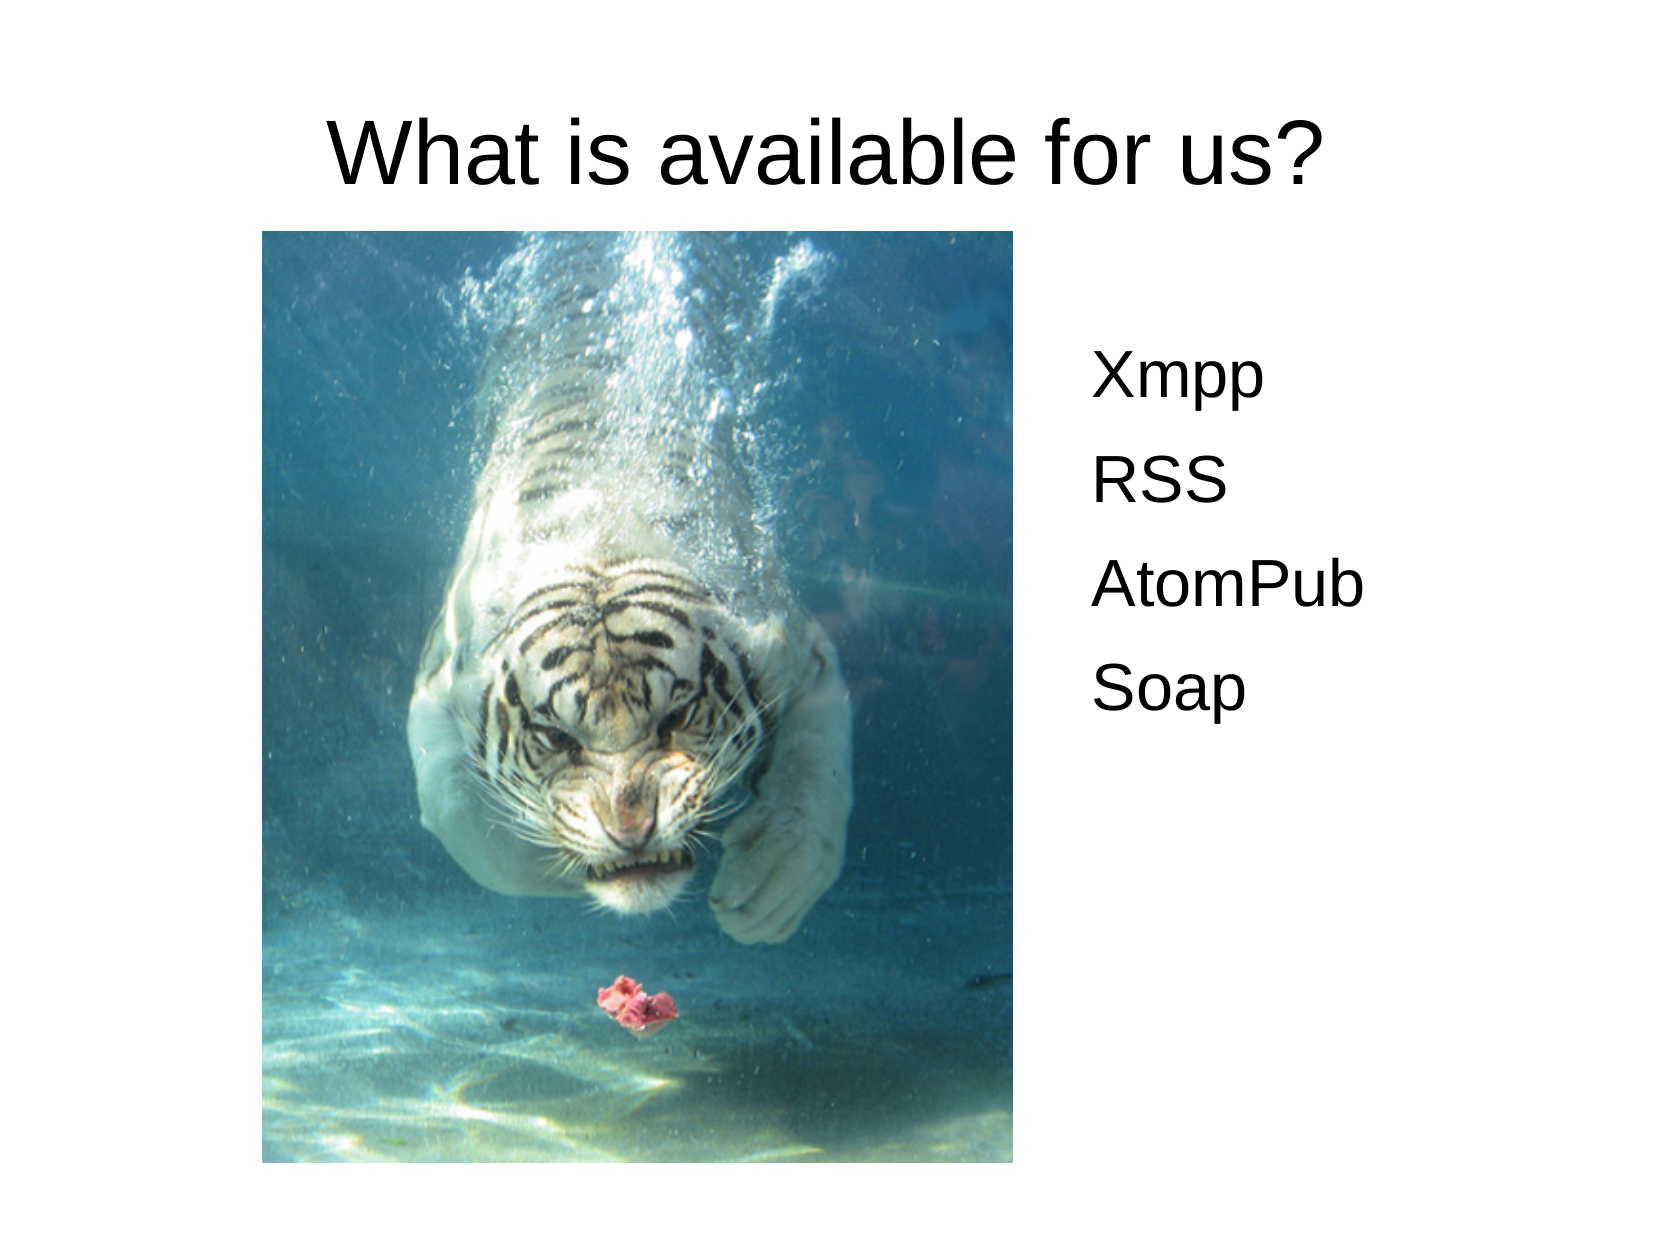

# What is available for us?
Xmpp
RSS
AtomPub
Soap